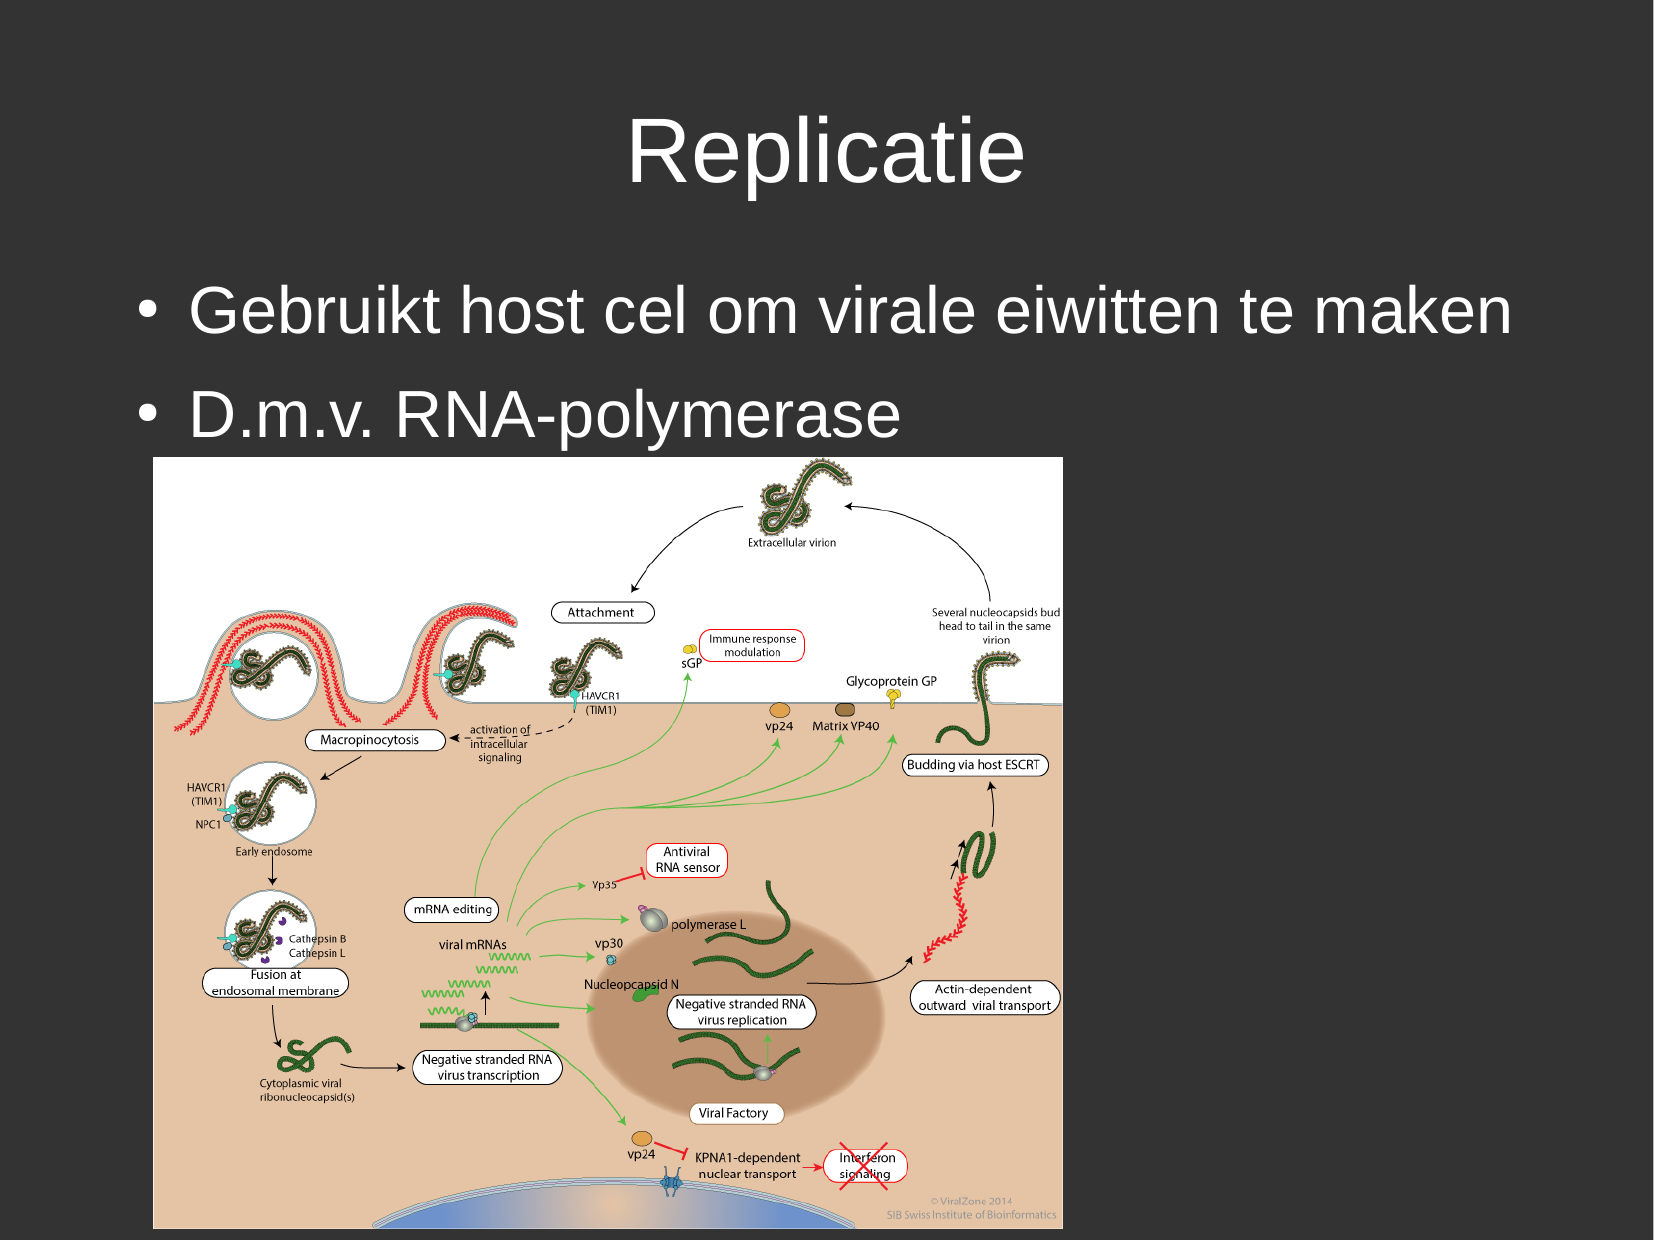

# Replicatie
Gebruikt host cel om virale eiwitten te maken
D.m.v. RNA-polymerase